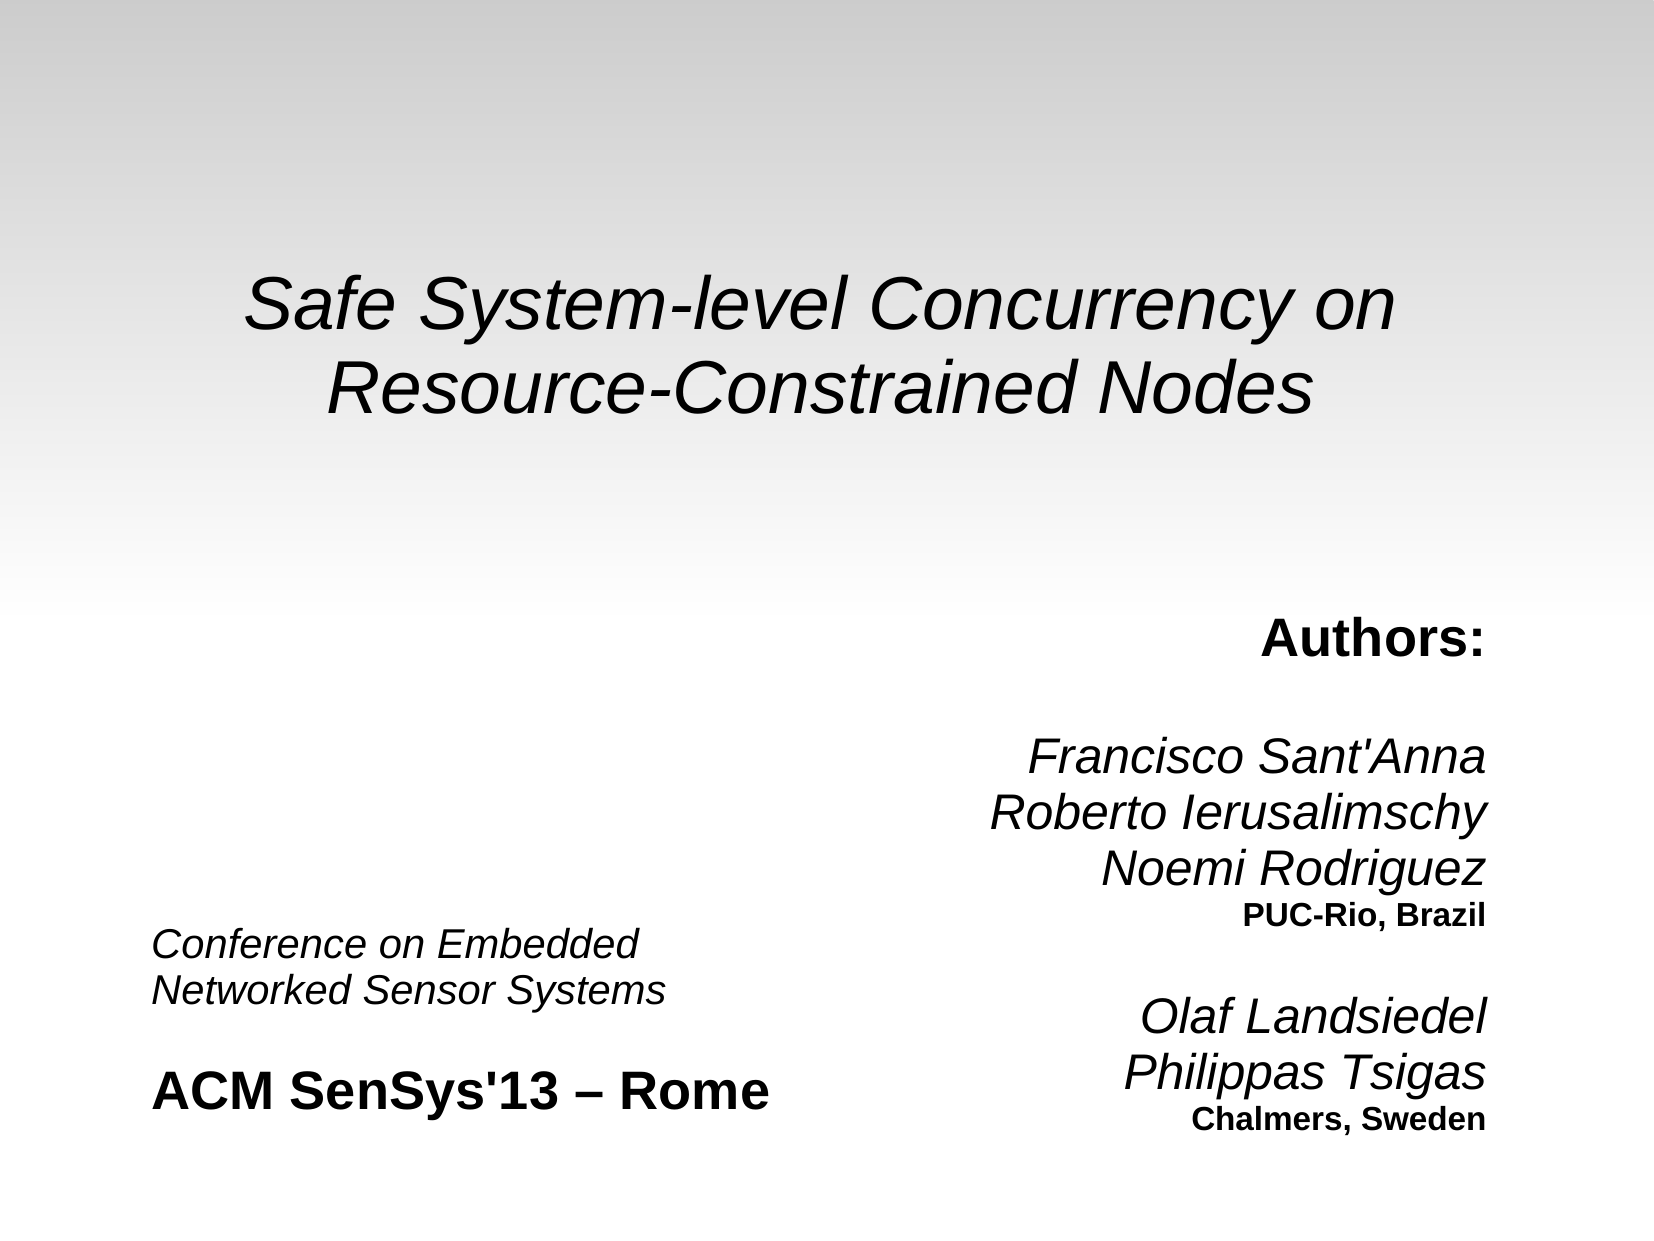

# Safe System-level Concurrency on Resource-Constrained Nodes
Authors:
Francisco Sant'Anna
Roberto Ierusalimschy
Noemi Rodriguez
PUC-Rio, Brazil
Olaf Landsiedel
Philippas Tsigas
Chalmers, Sweden
Conference on Embedded
Networked Sensor Systems
ACM SenSys'13 – Rome